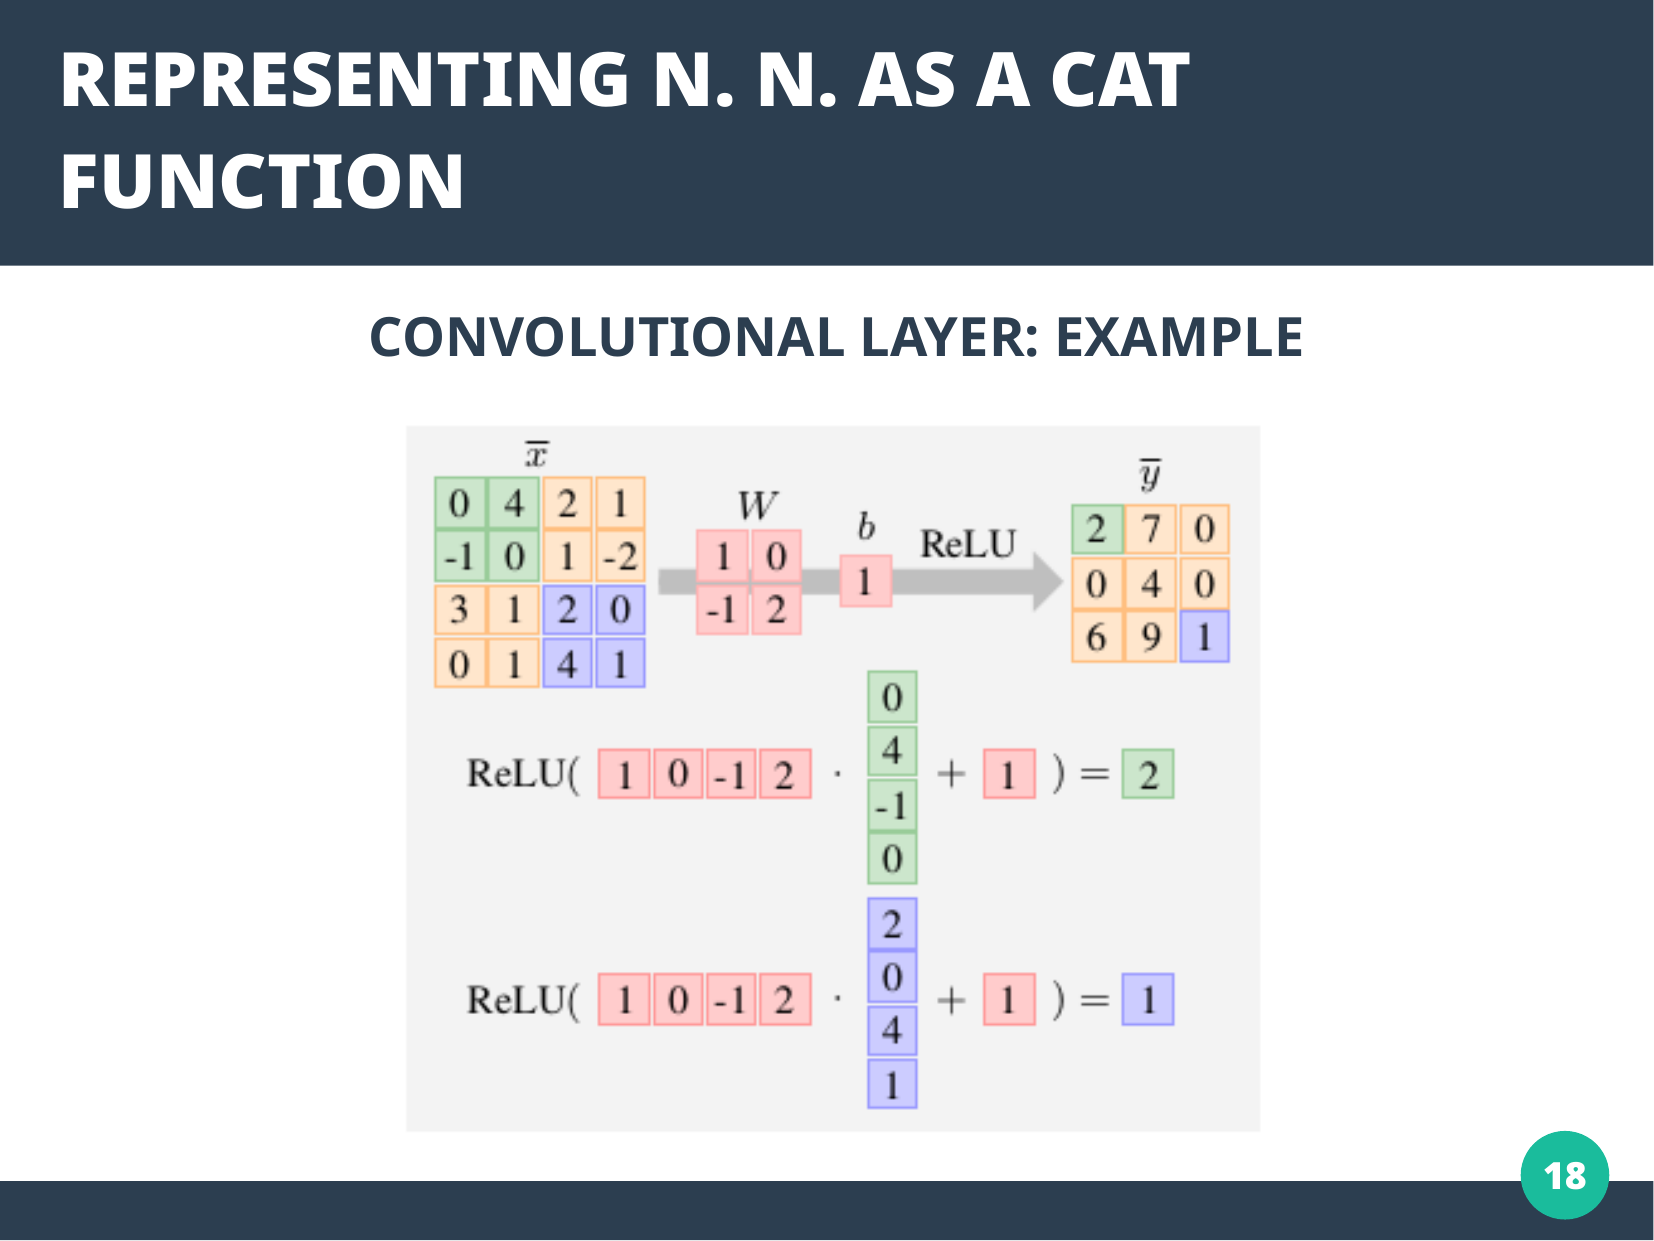

# REPRESENTING N. N. AS A CAT FUNCTION
CONVOLUTIONAL LAYER: EXAMPLE
18